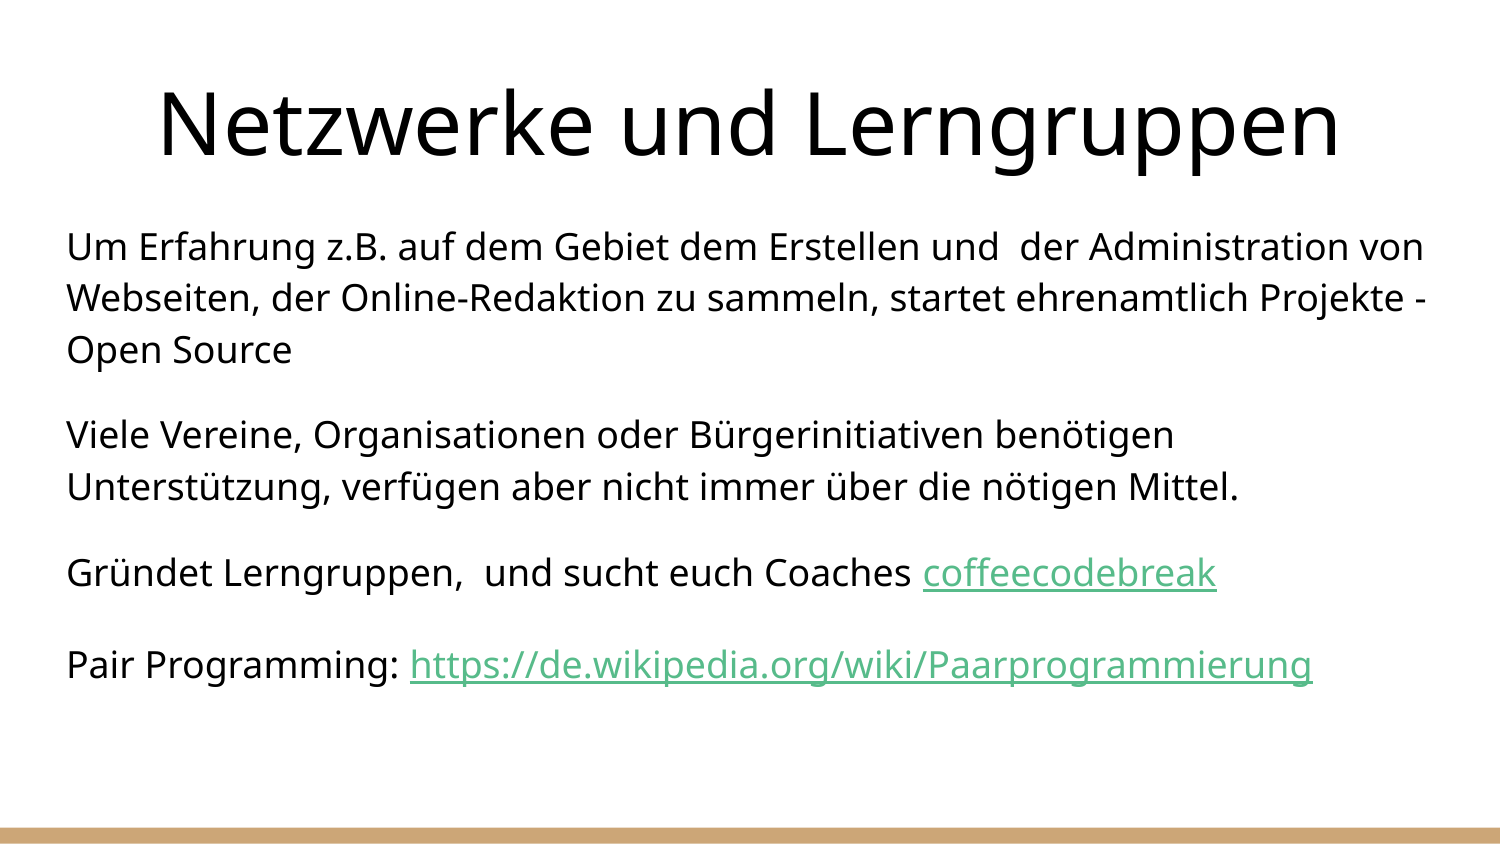

# Netzwerke und Lerngruppen
Um Erfahrung z.B. auf dem Gebiet dem Erstellen und der Administration von Webseiten, der Online-Redaktion zu sammeln, startet ehrenamtlich Projekte - Open Source
Viele Vereine, Organisationen oder Bürgerinitiativen benötigen Unterstützung, verfügen aber nicht immer über die nötigen Mittel.
Gründet Lerngruppen, und sucht euch Coaches coffeecodebreak
Pair Programming: https://de.wikipedia.org/wiki/Paarprogrammierung